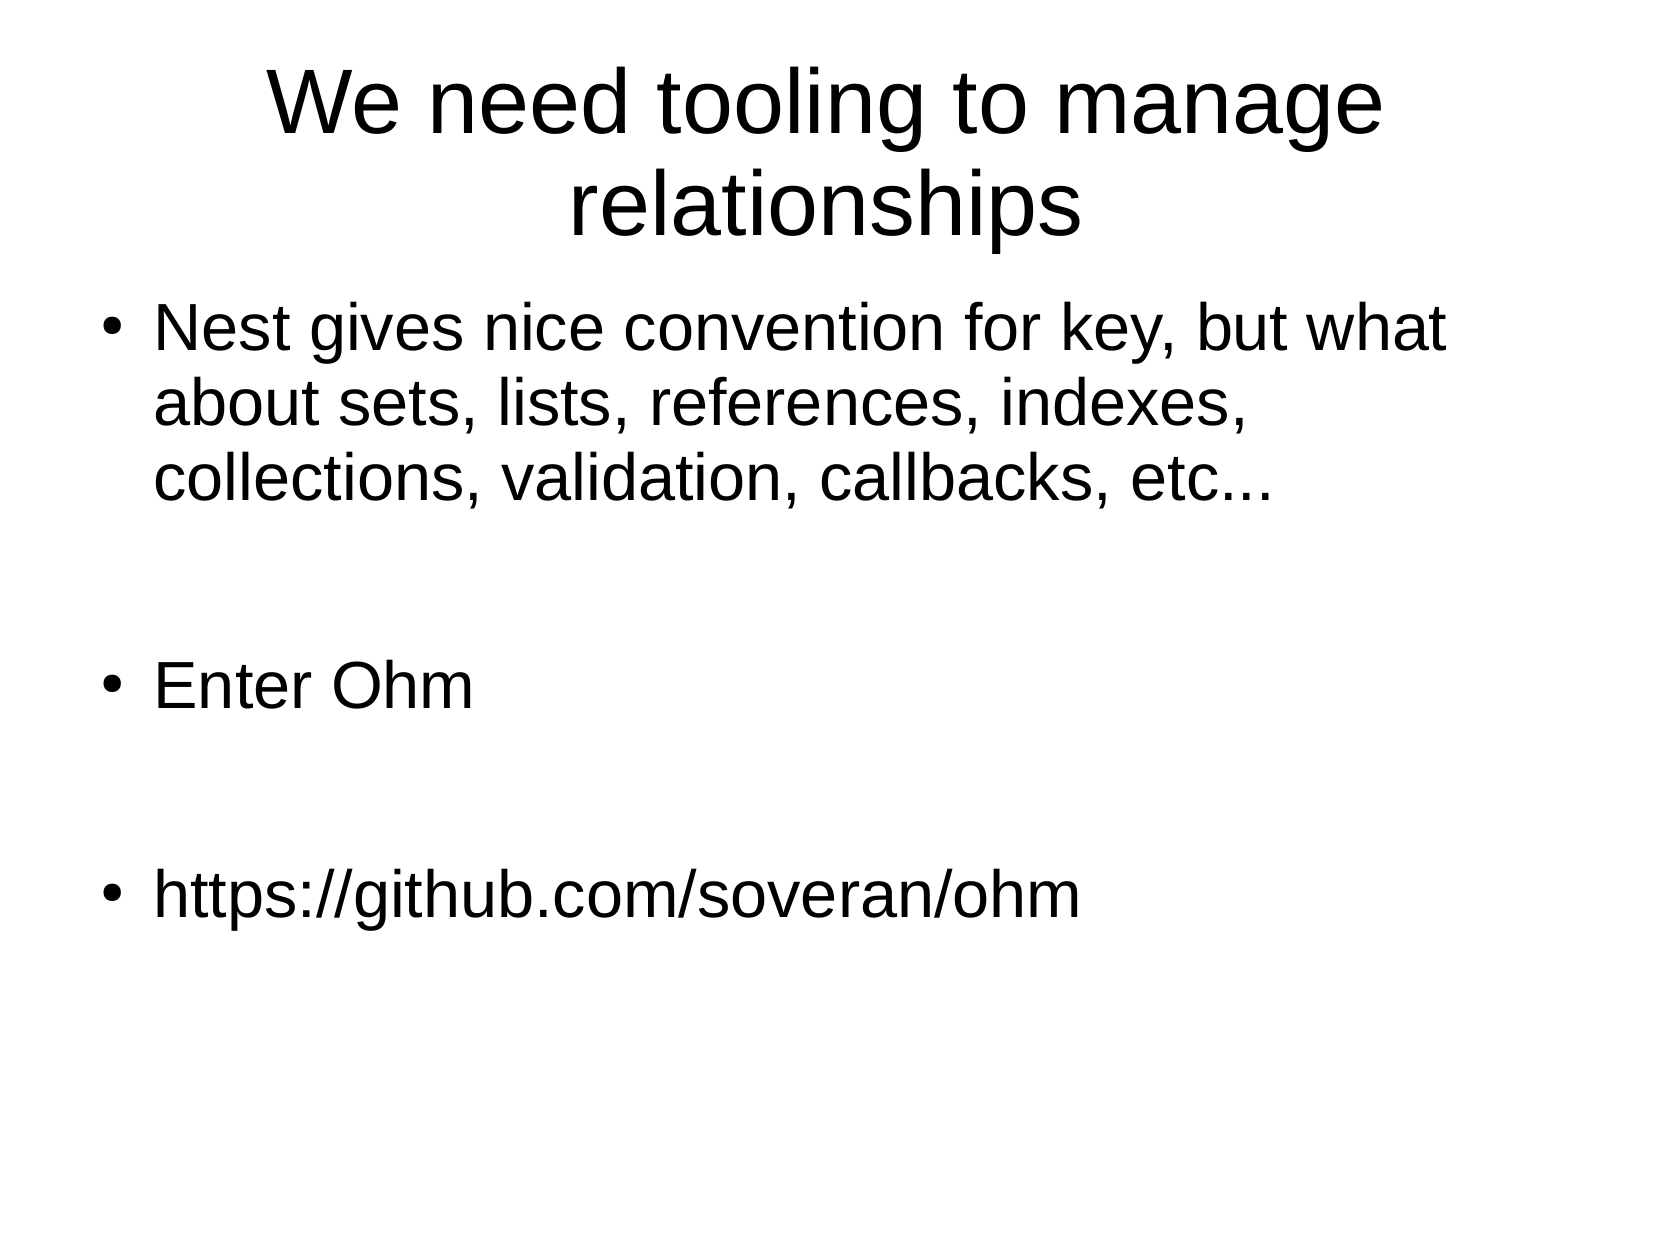

# We need tooling to manage relationships
Nest gives nice convention for key, but what about sets, lists, references, indexes, collections, validation, callbacks, etc...
Enter Ohm
https://github.com/soveran/ohm